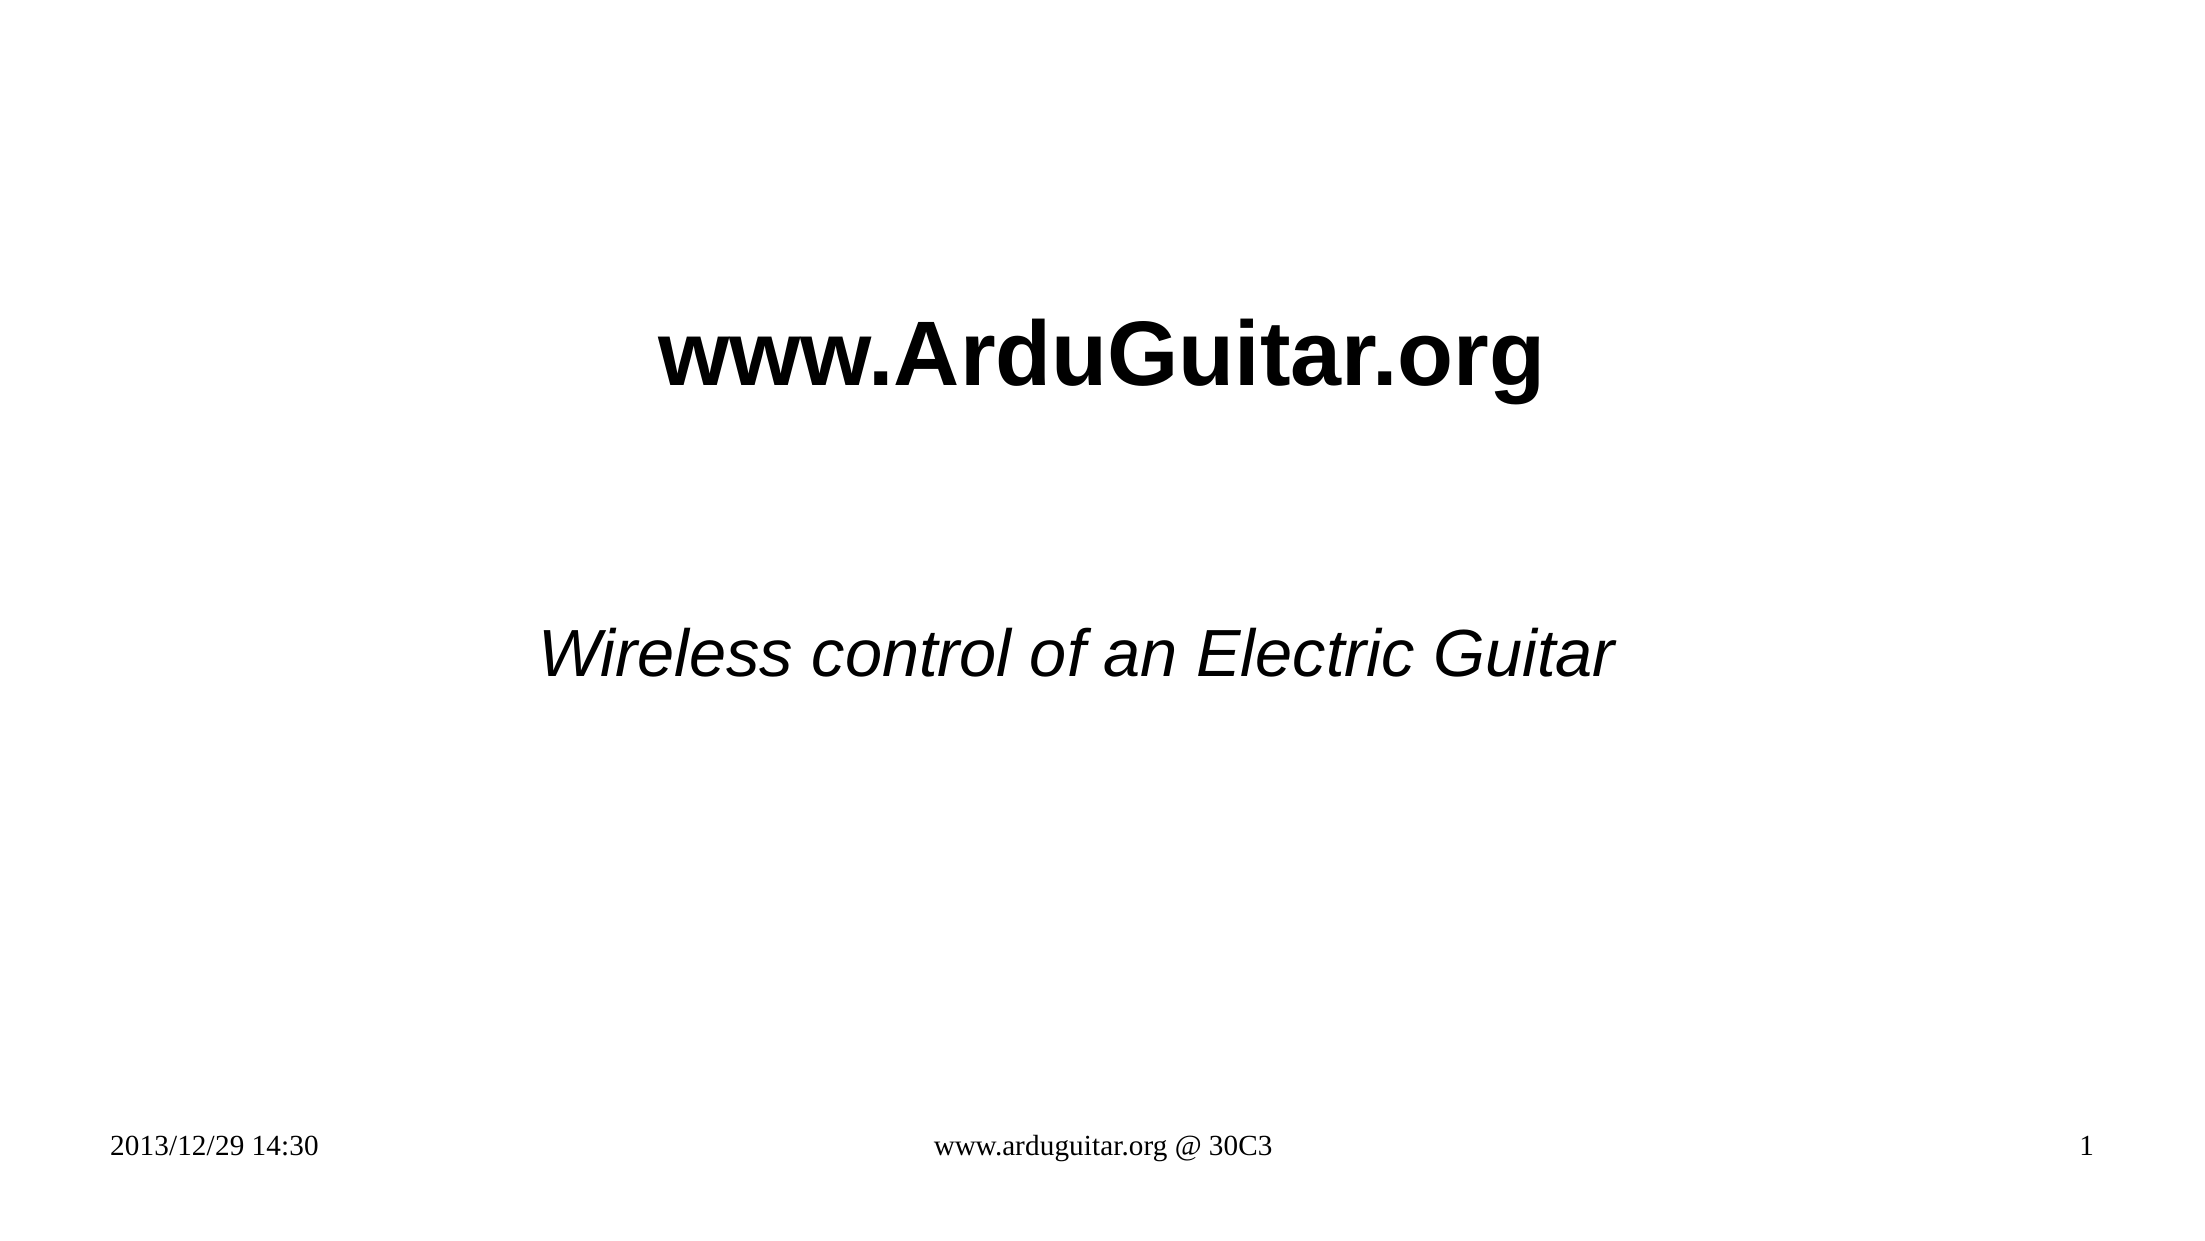

# www.ArduGuitar.org
Wireless control of an Electric Guitar
2013/12/29 14:30
www.arduguitar.org @ 30C3
1